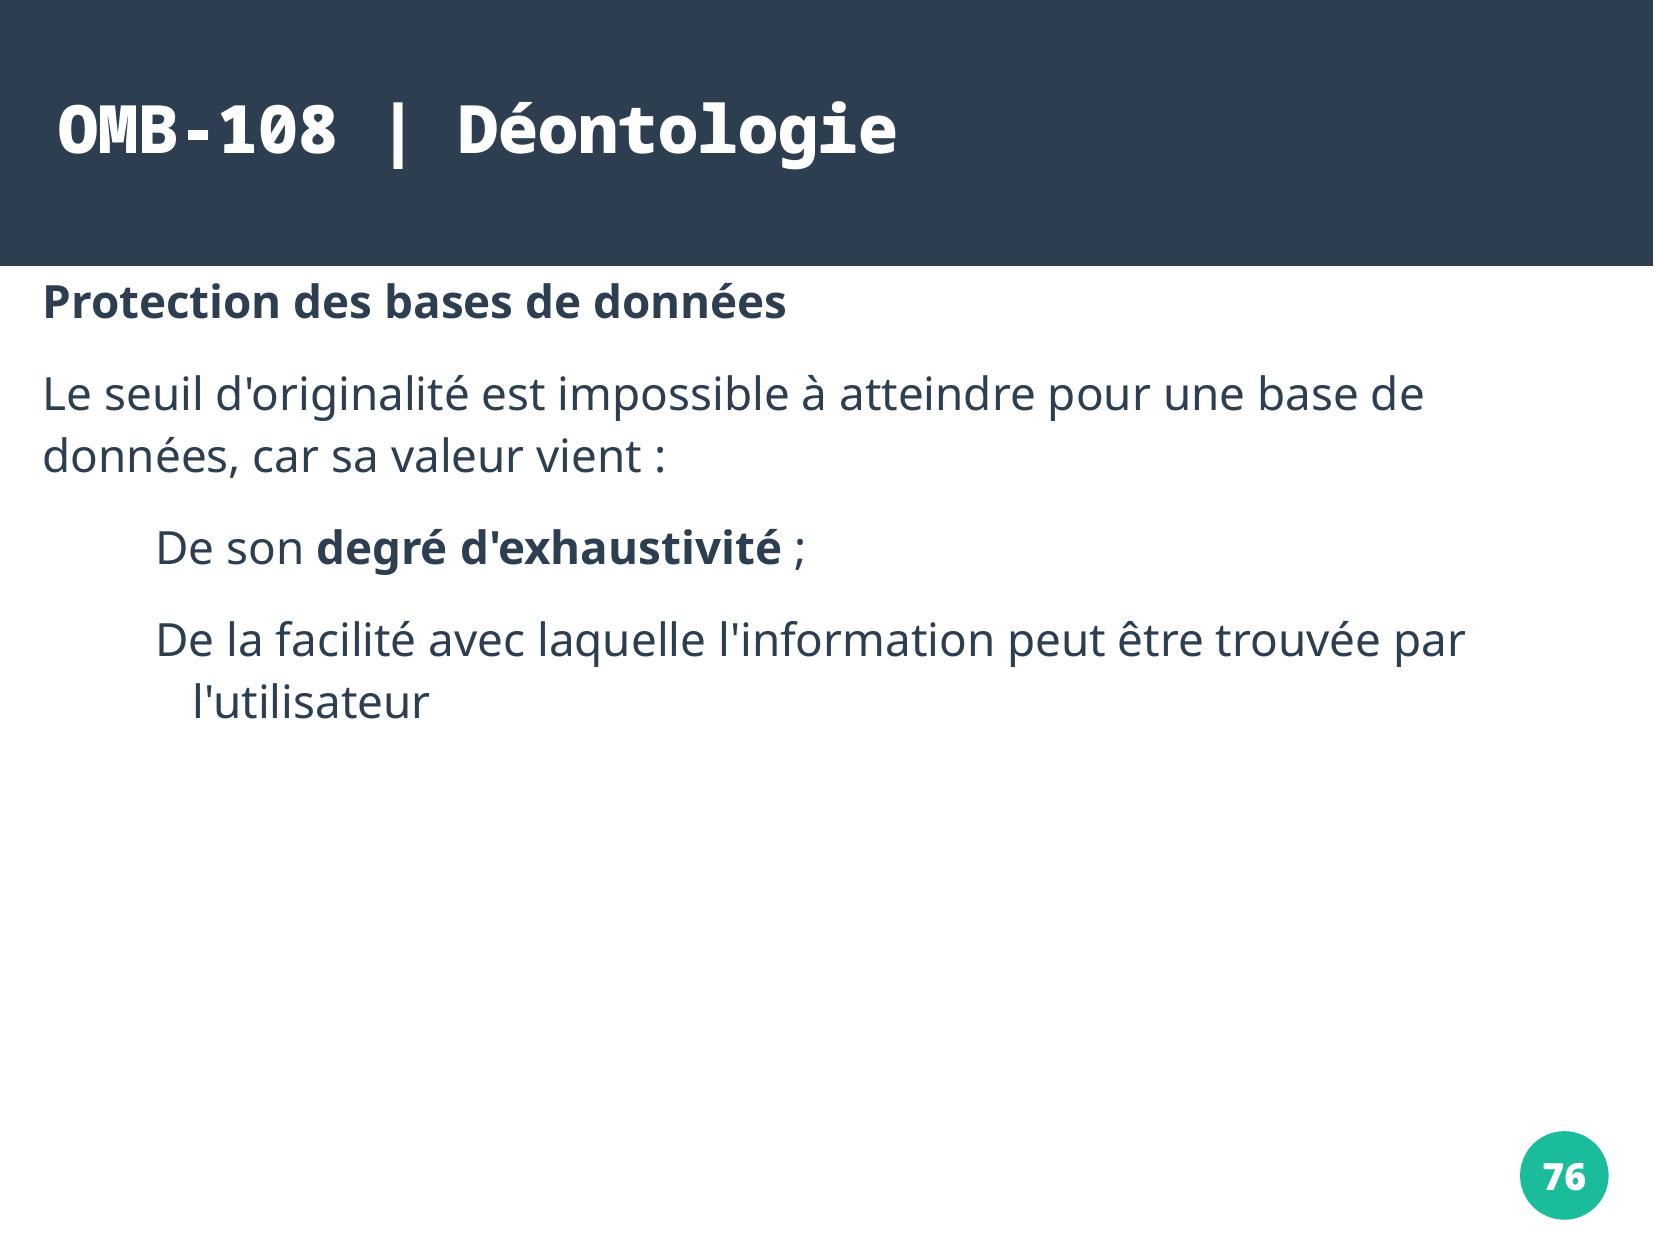

# OMB-108 | Déontologie
Protection des bases de données
Le seuil d'originalité est impossible à atteindre pour une base de données, car sa valeur vient :
De son degré d'exhaustivité ;
De la facilité avec laquelle l'information peut être trouvée par l'utilisateur
76